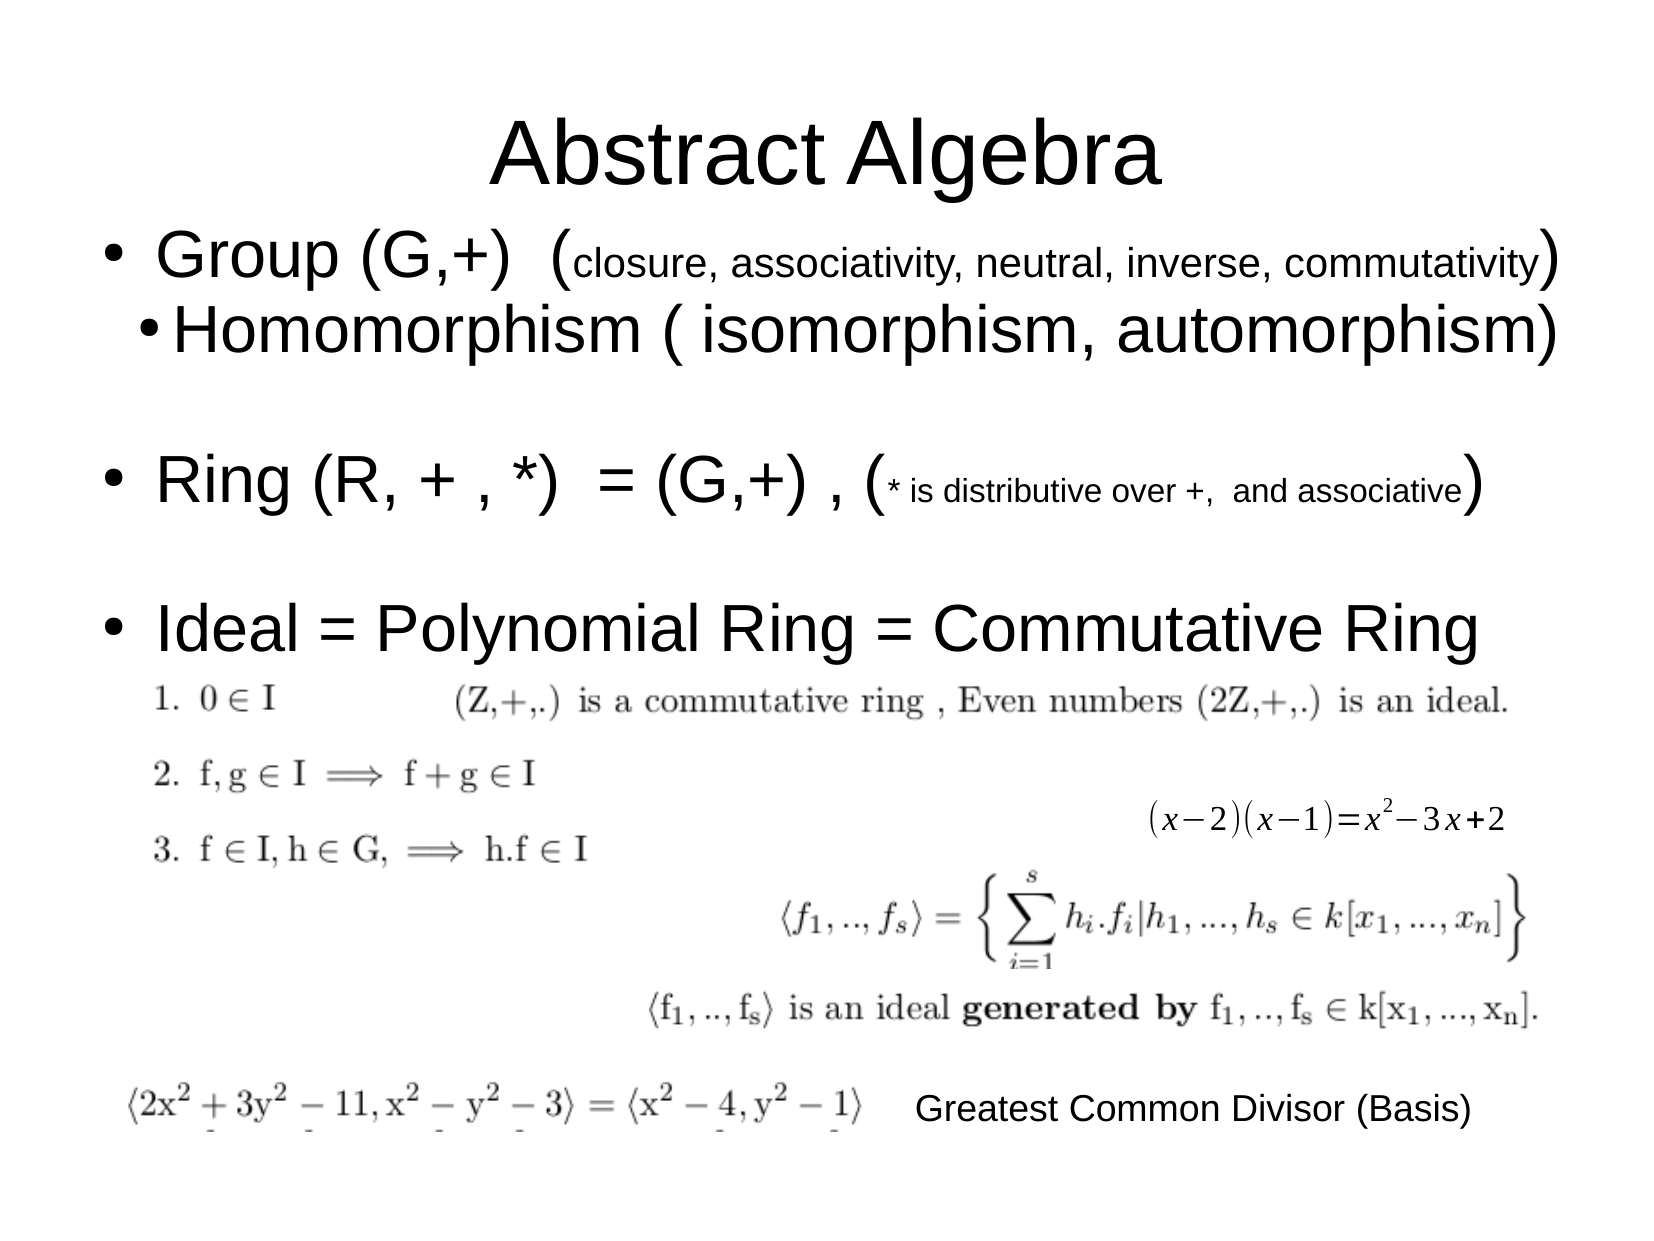

# Abstract Algebra
 Group (G,+) (closure, associativity, neutral, inverse, commutativity)
Homomorphism ( isomorphism, automorphism)
 Ring (R, + , *) = (G,+) , (* is distributive over +, and associative)
 Ideal = Polynomial Ring = Commutative Ring
Greatest Common Divisor (Basis)